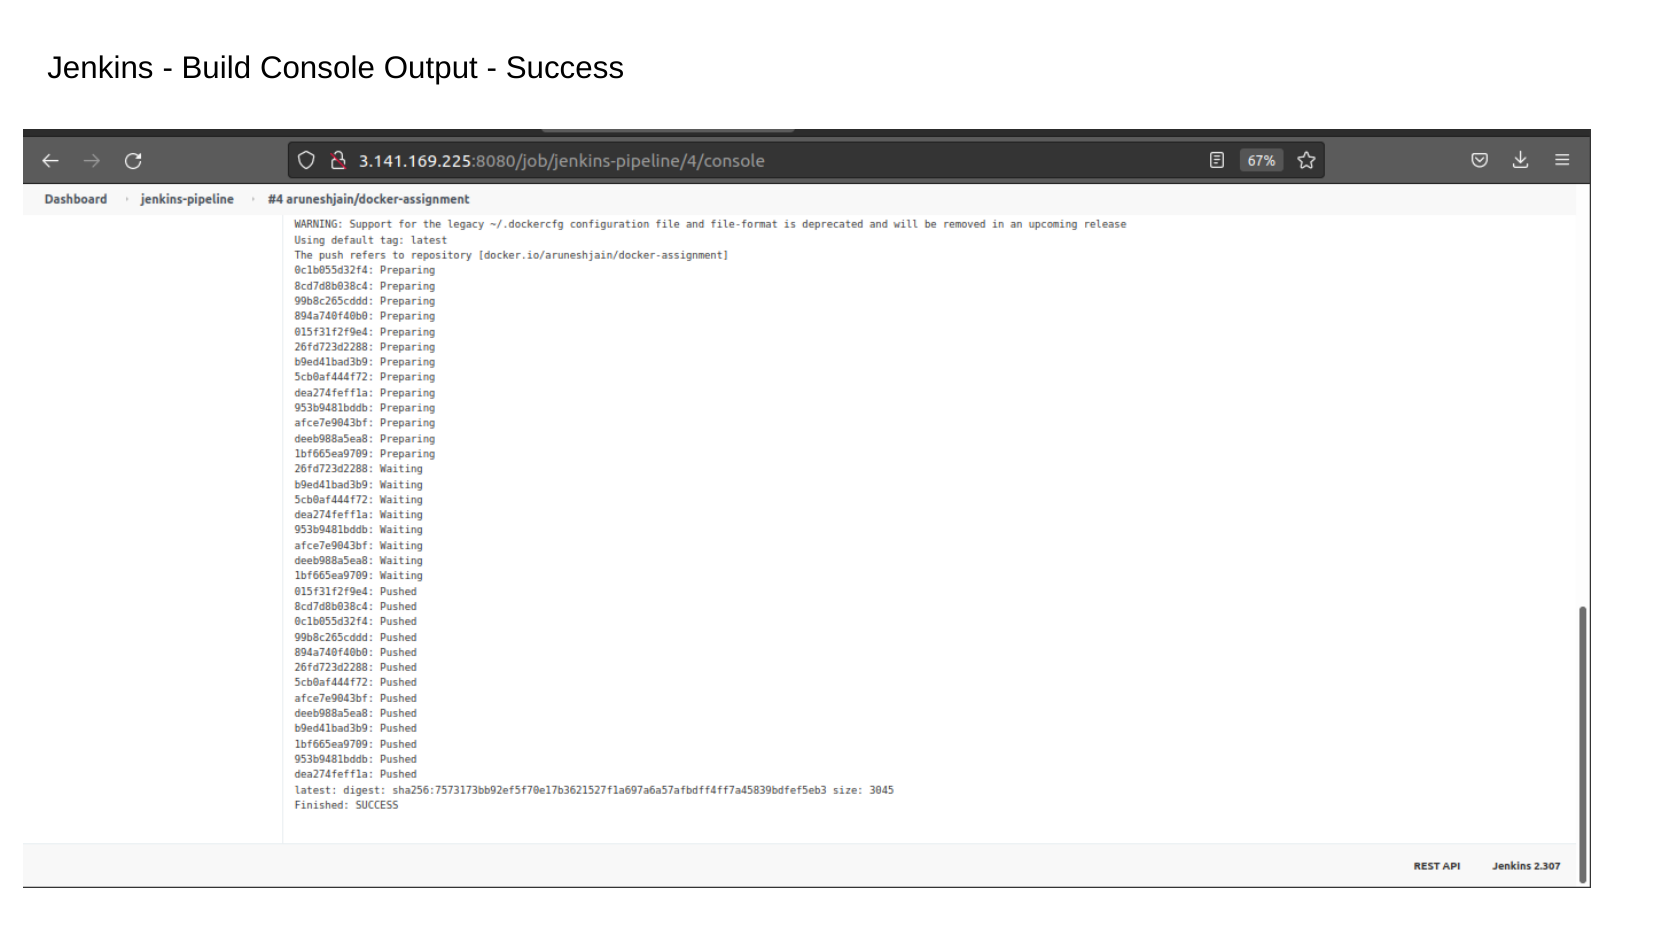

# Jenkins - Build Console Output - Success